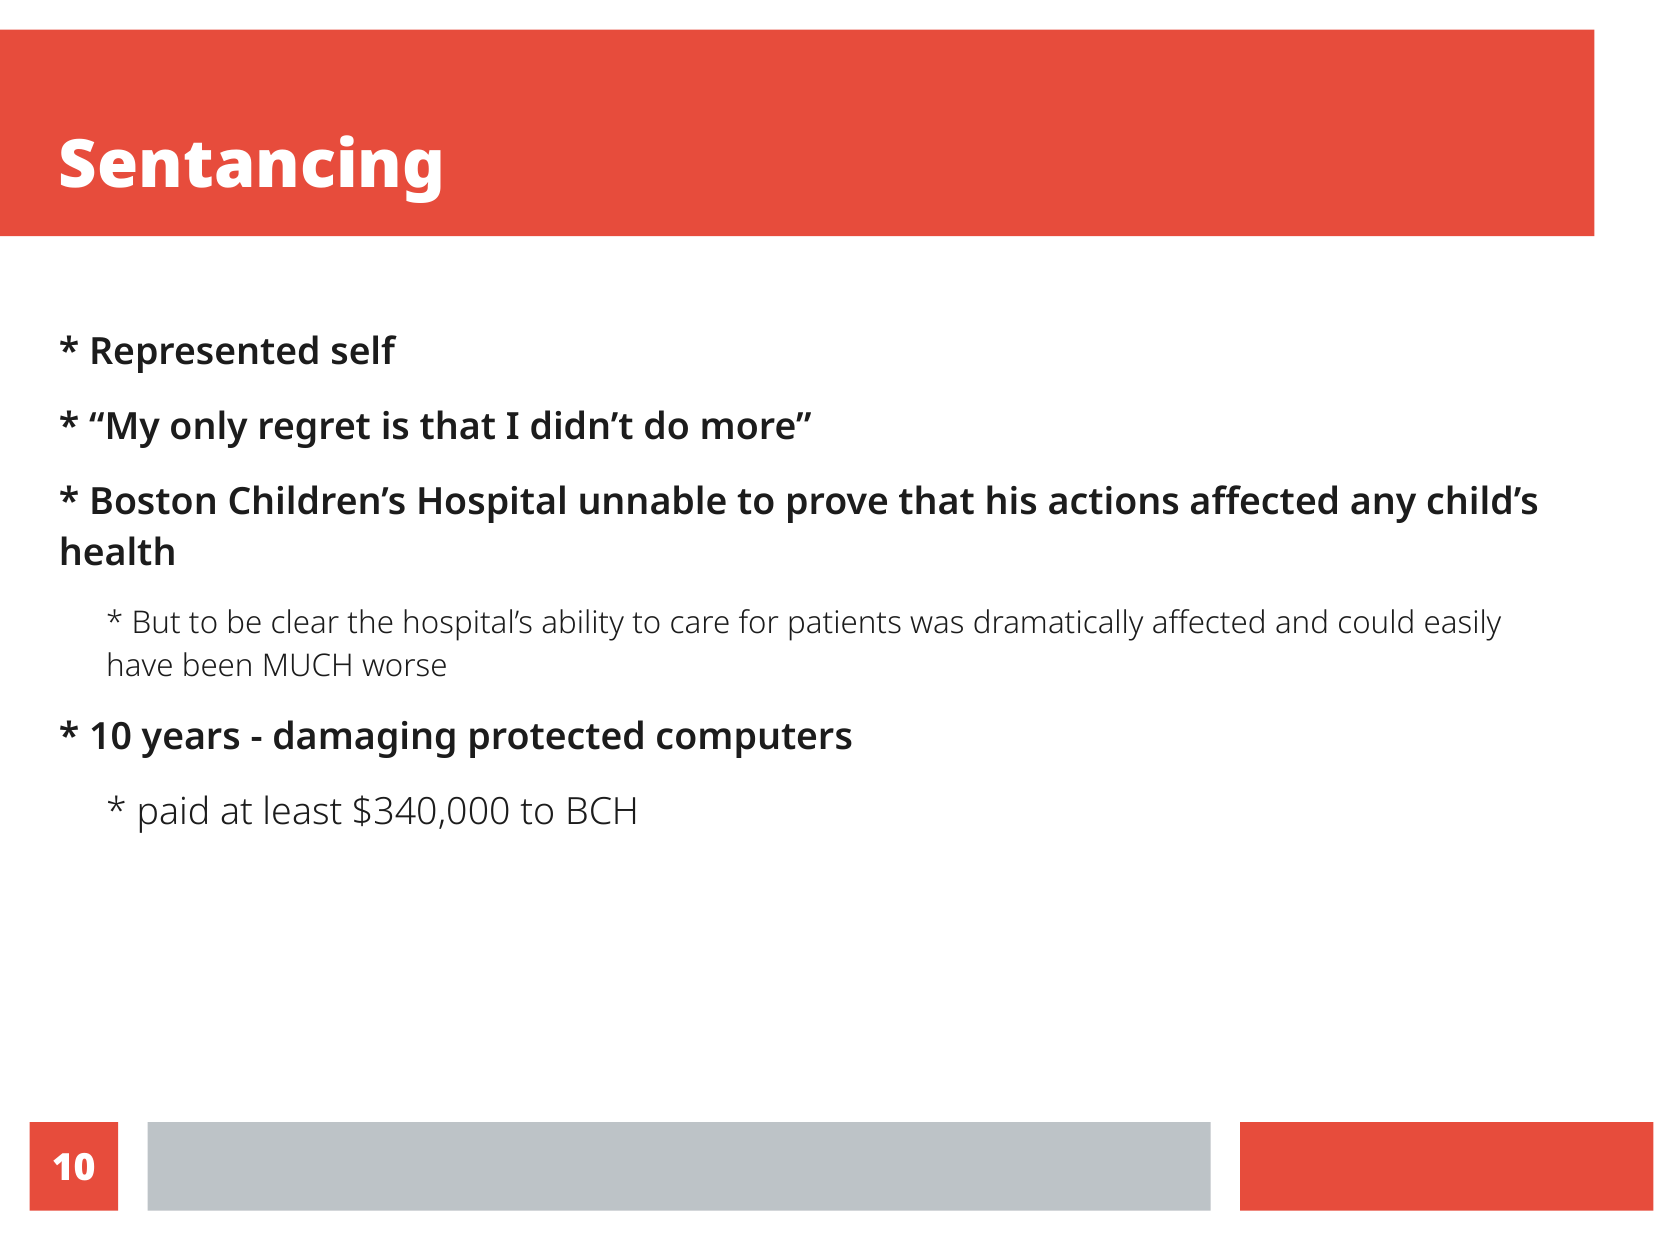

# Sentancing
* Represented self
* “My only regret is that I didn’t do more”
* Boston Children’s Hospital unnable to prove that his actions affected any child’s health
* But to be clear the hospital’s ability to care for patients was dramatically affected and could easily have been MUCH worse
* 10 years - damaging protected computers
* paid at least $340,000 to BCH
10